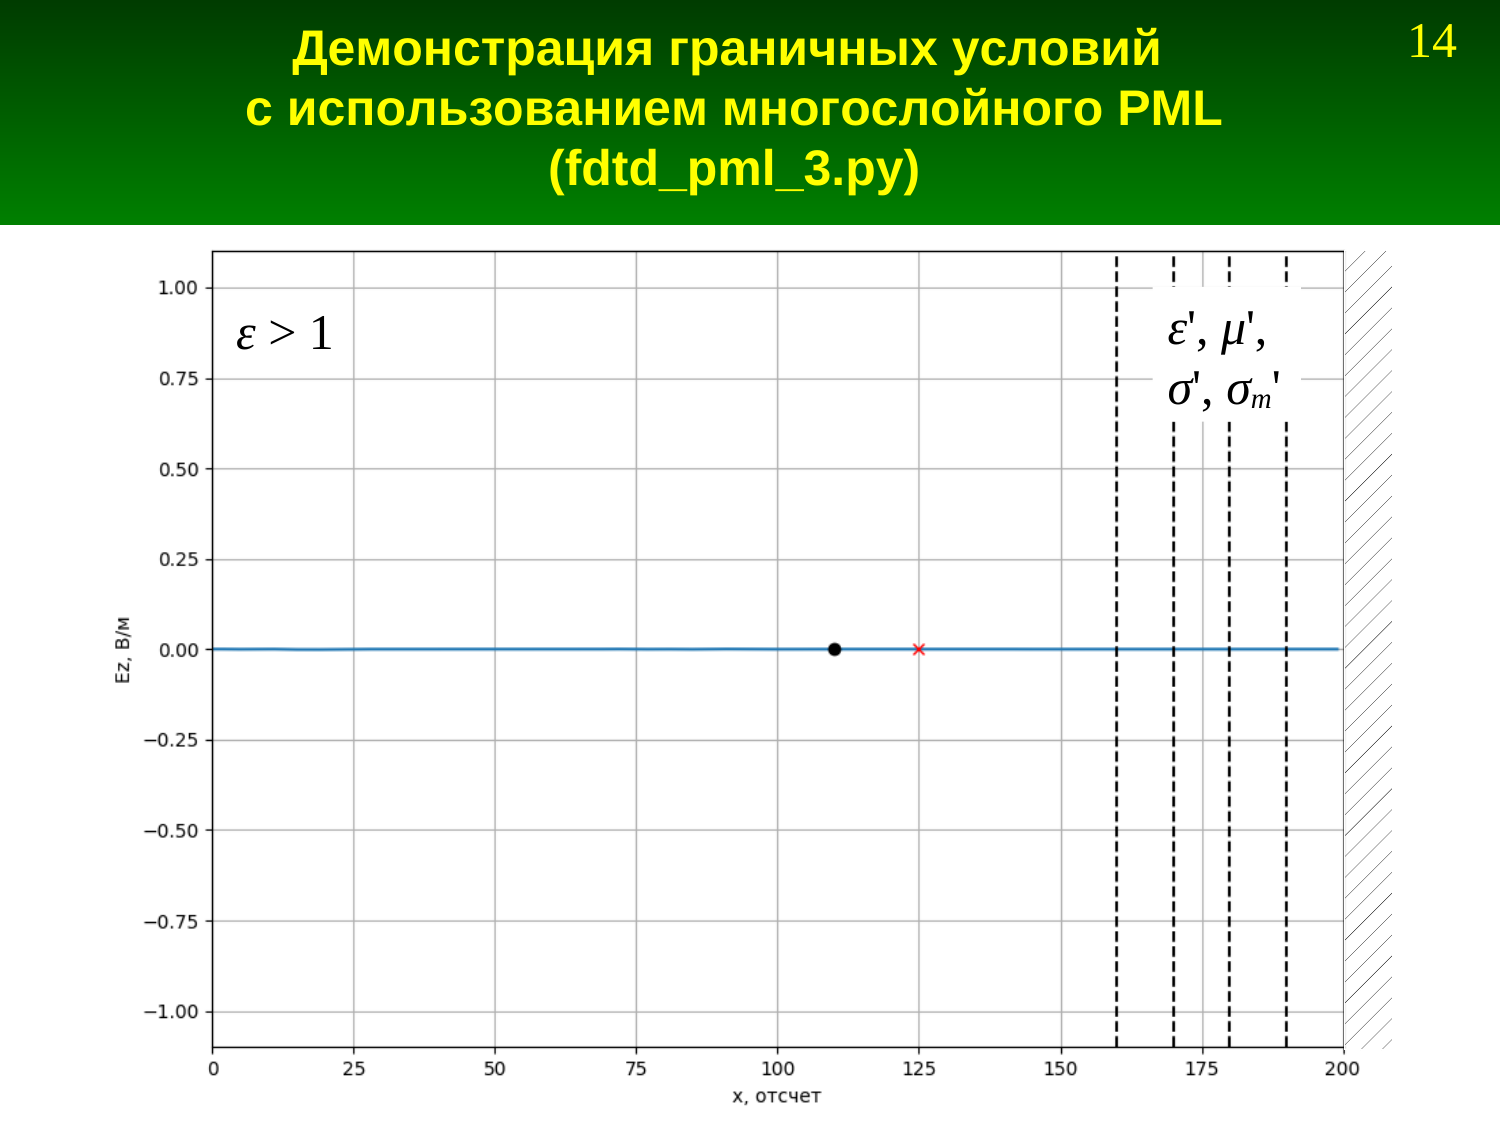

# Демонстрация граничных условий с использованием многослойного PML (fdtd_pml_3.py)
ε', μ',
σ', σm'
ε > 1